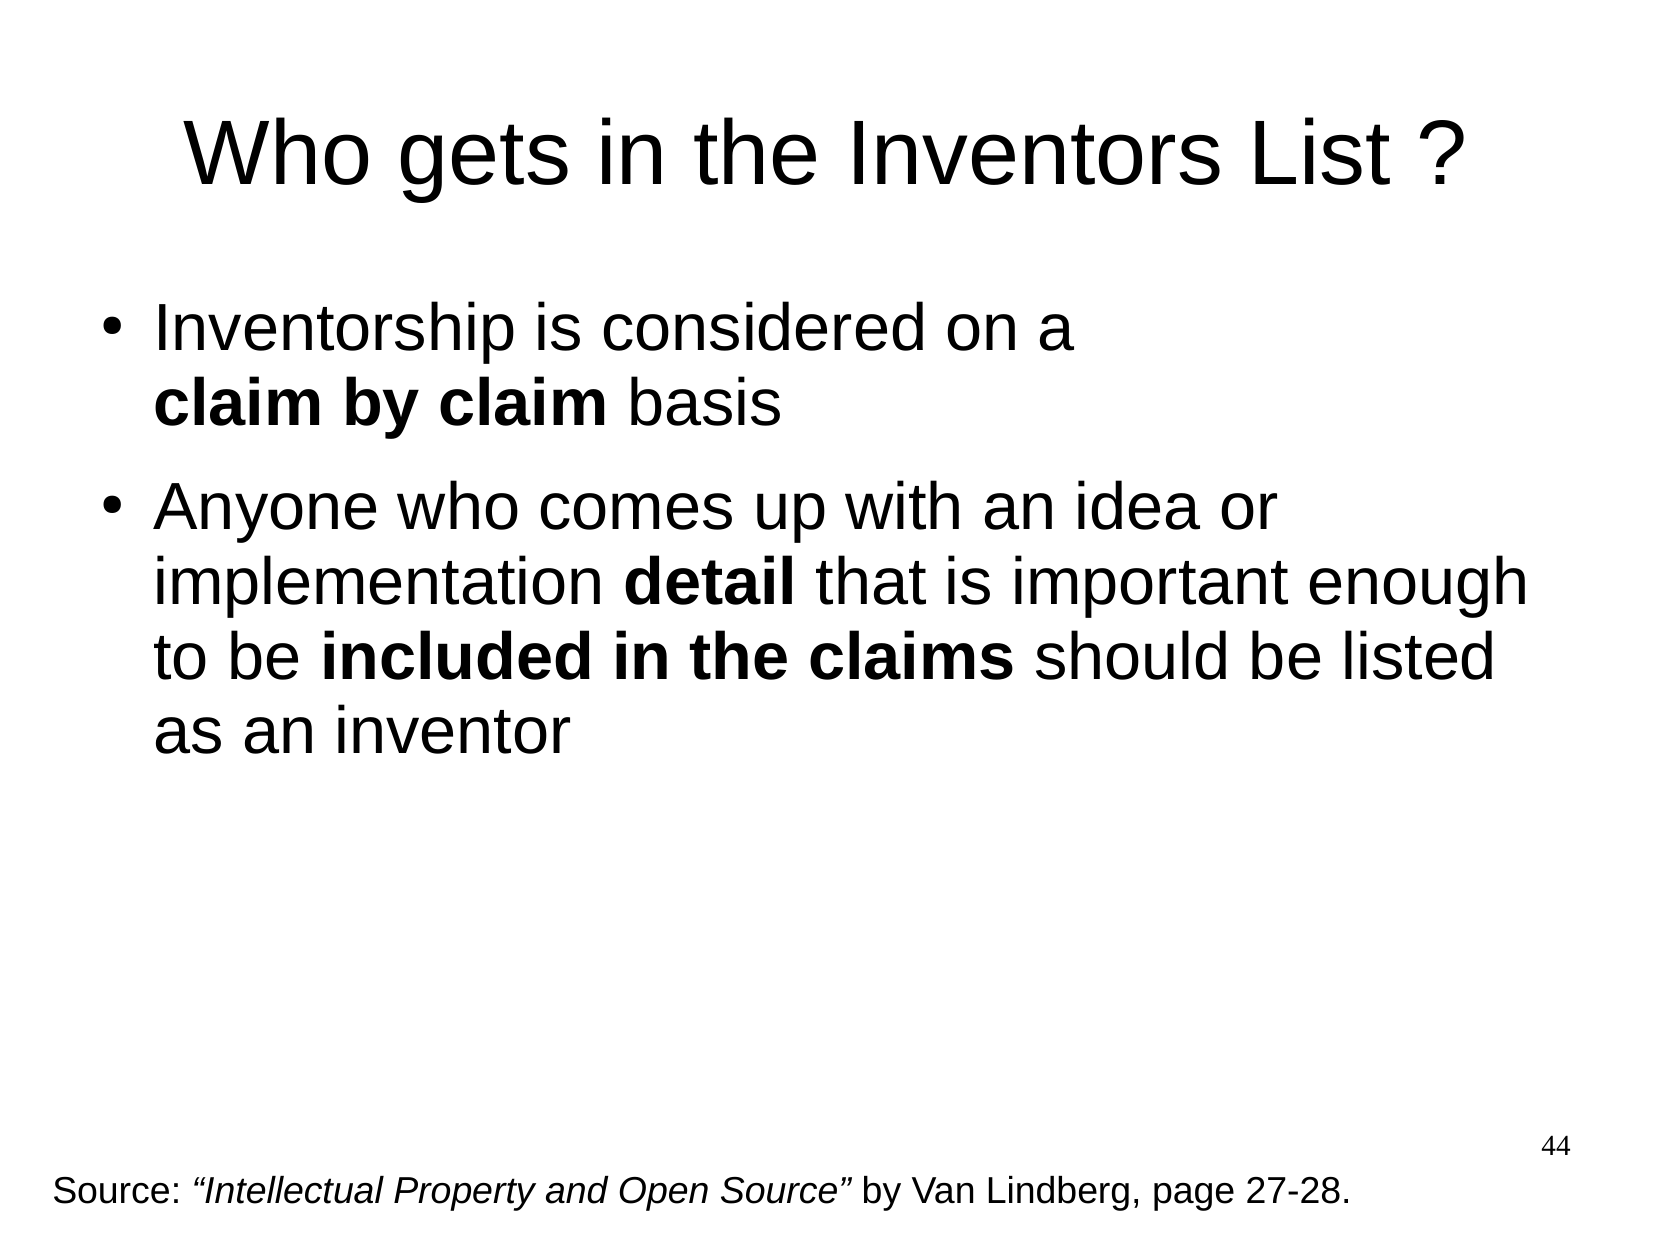

# Who gets in the Inventors List ?
Inventorship is considered on a
claim by claim basis
Anyone who comes up with an idea or implementation detail that is important enough to be included in the claims should be listed as an inventor
44
Source: “Intellectual Property and Open Source” by Van Lindberg, page 27-28.